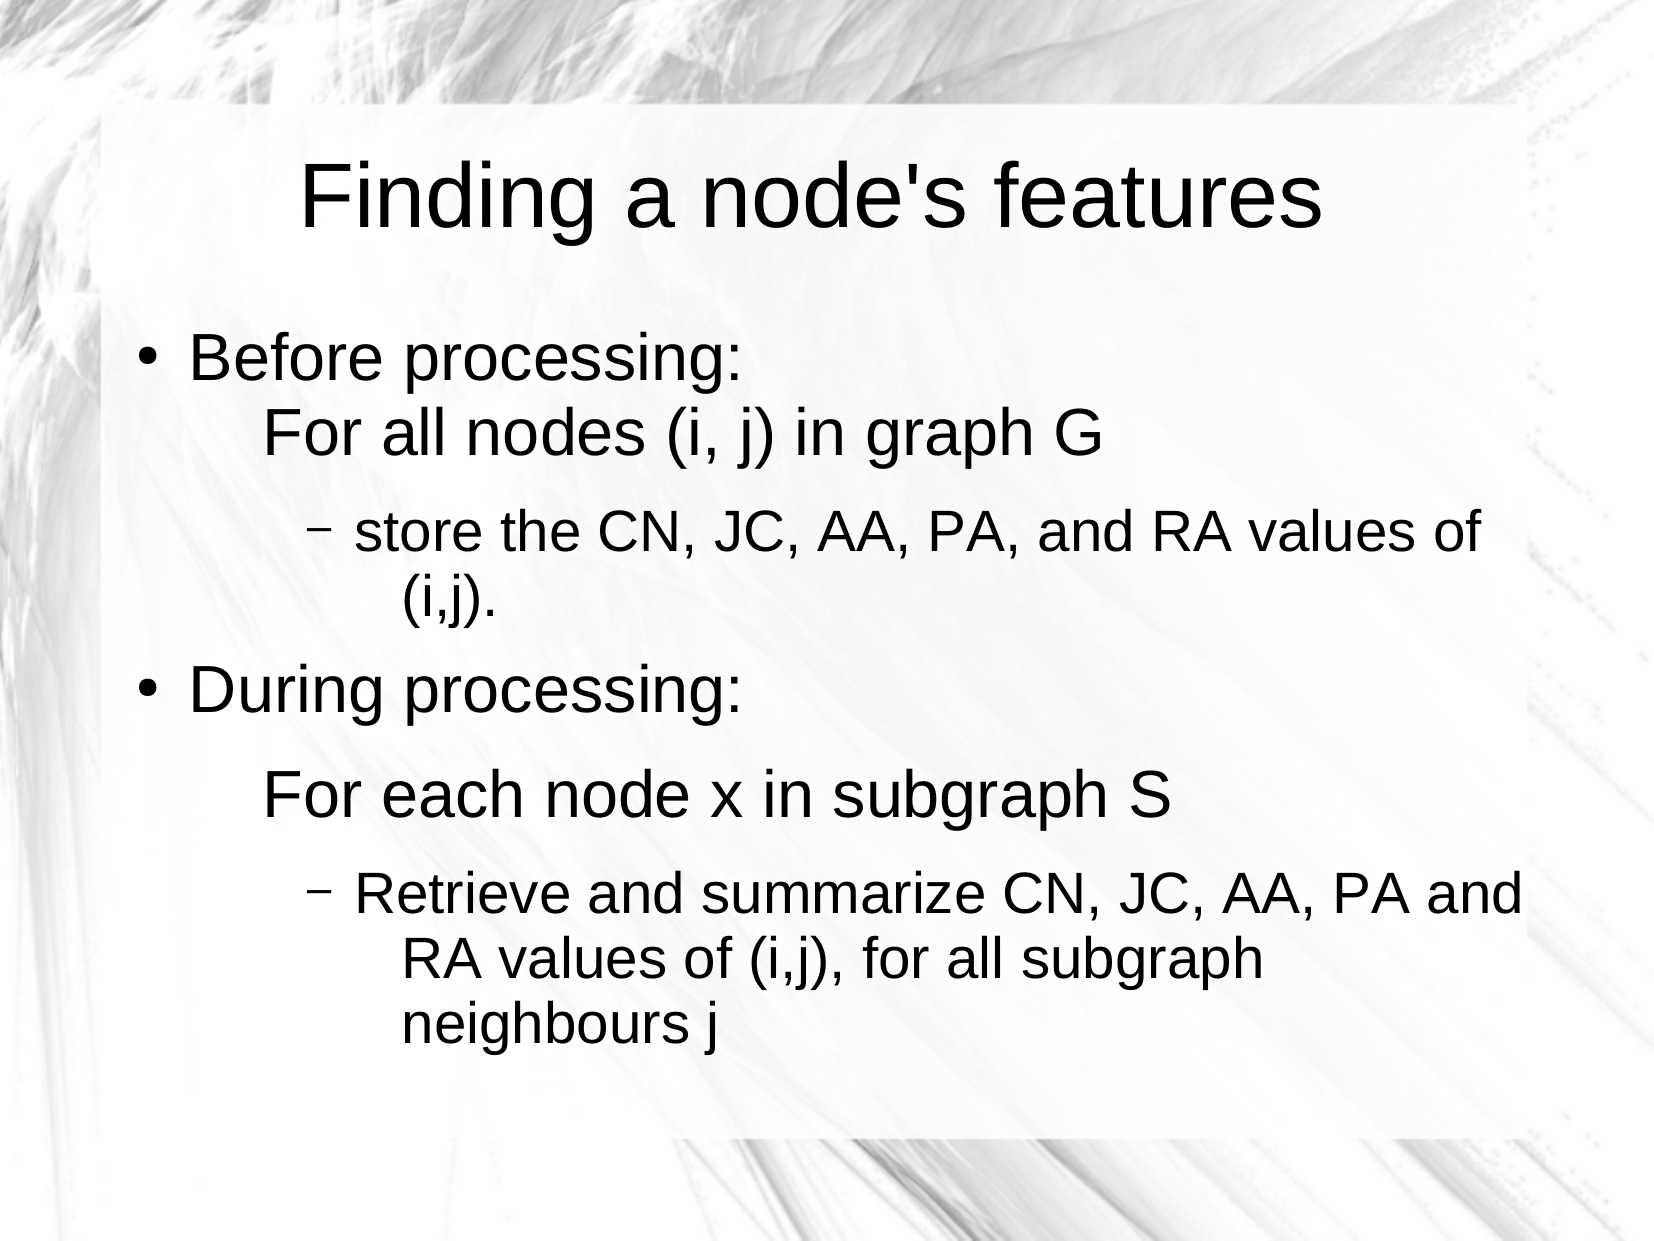

# Finding a node's features
Before processing:
	For all nodes (i, j) in graph G
store the CN, JC, AA, PA, and RA values of (i,j).
During processing:
 For each node x in subgraph S
Retrieve and summarize CN, JC, AA, PA and RA values of (i,j), for all subgraph neighbours j